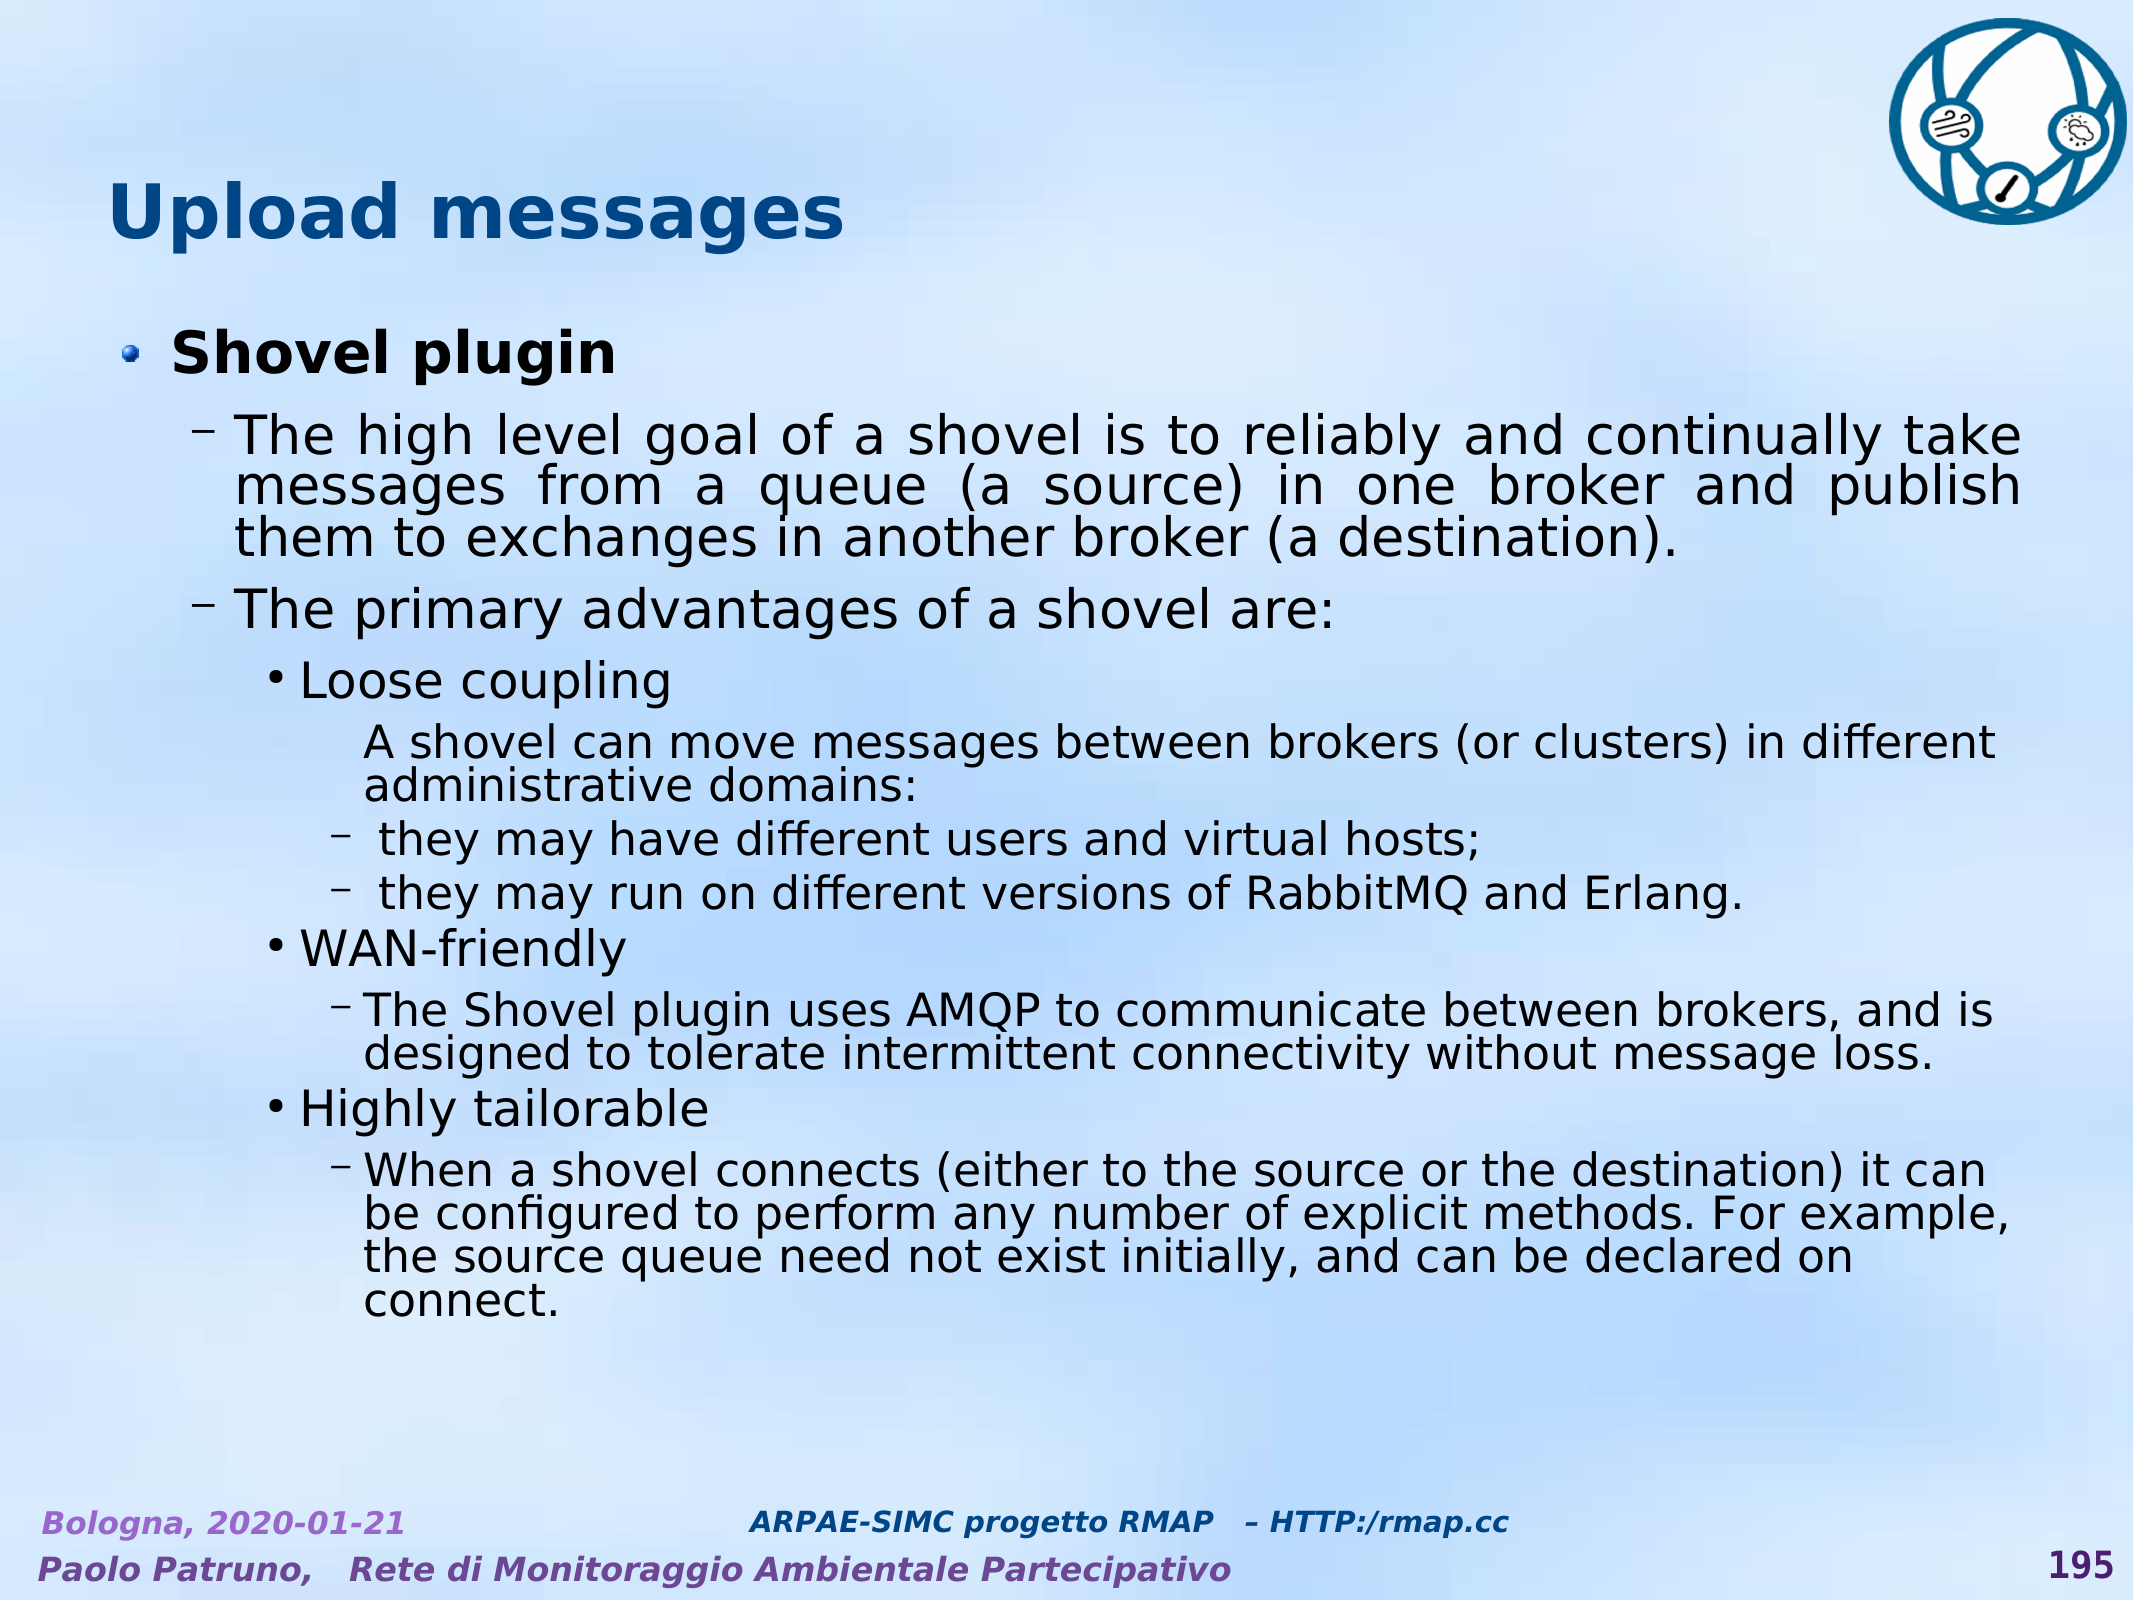

# Upload messages
Shovel plugin
The high level goal of a shovel is to reliably and continually take messages from a queue (a source) in one broker and publish them to exchanges in another broker (a destination).
The primary advantages of a shovel are:
Loose coupling
A shovel can move messages between brokers (or clusters) in different administrative domains:
 they may have different users and virtual hosts;
 they may run on different versions of RabbitMQ and Erlang.
WAN-friendly
The Shovel plugin uses AMQP to communicate between brokers, and is designed to tolerate intermittent connectivity without message loss.
Highly tailorable
When a shovel connects (either to the source or the destination) it can be configured to perform any number of explicit methods. For example, the source queue need not exist initially, and can be declared on connect.